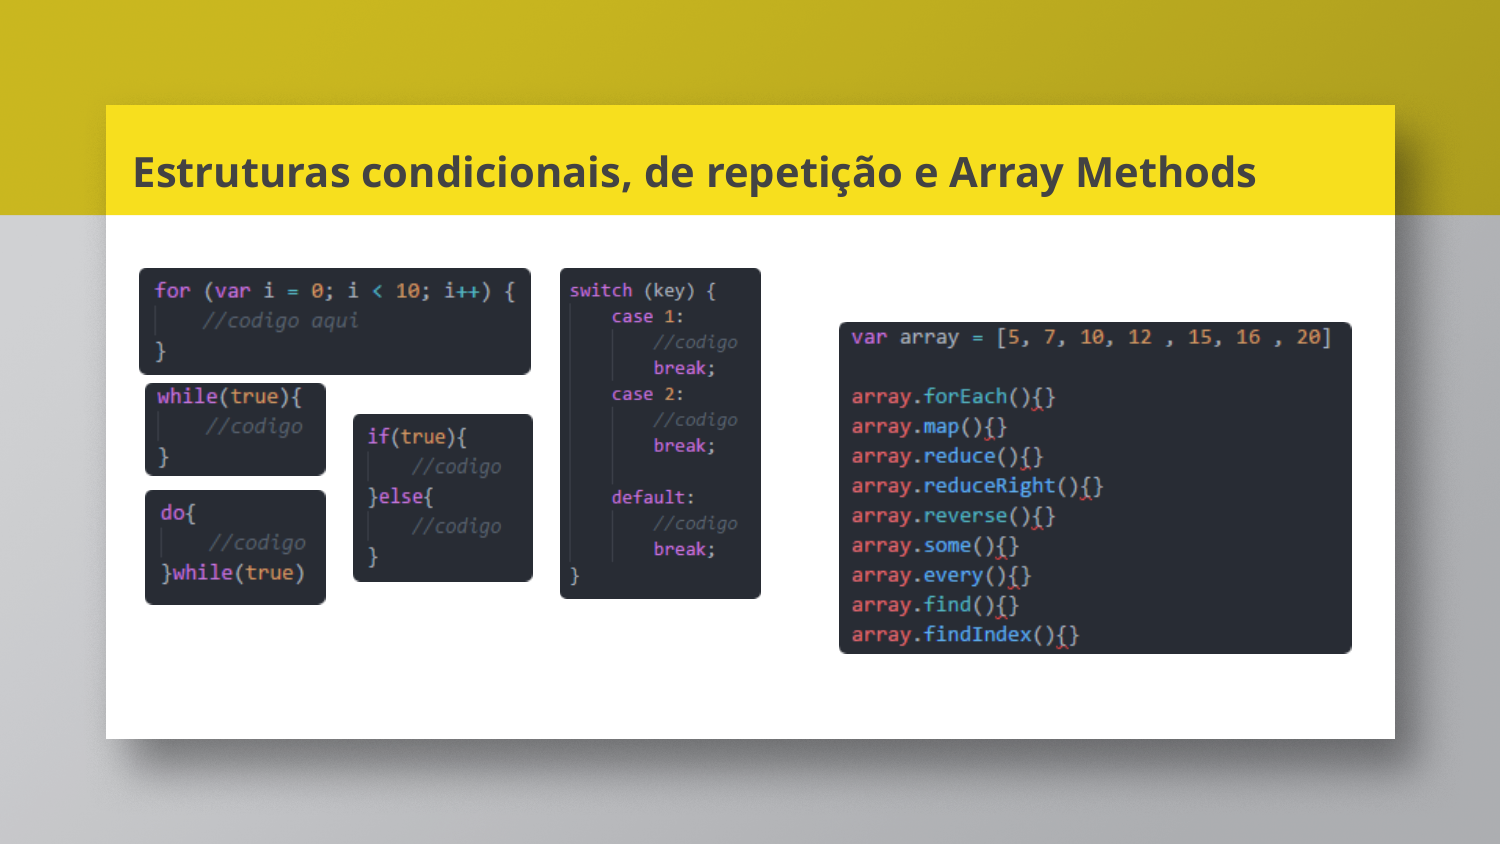

# Estruturas condicionais, de repetição e Array Methods